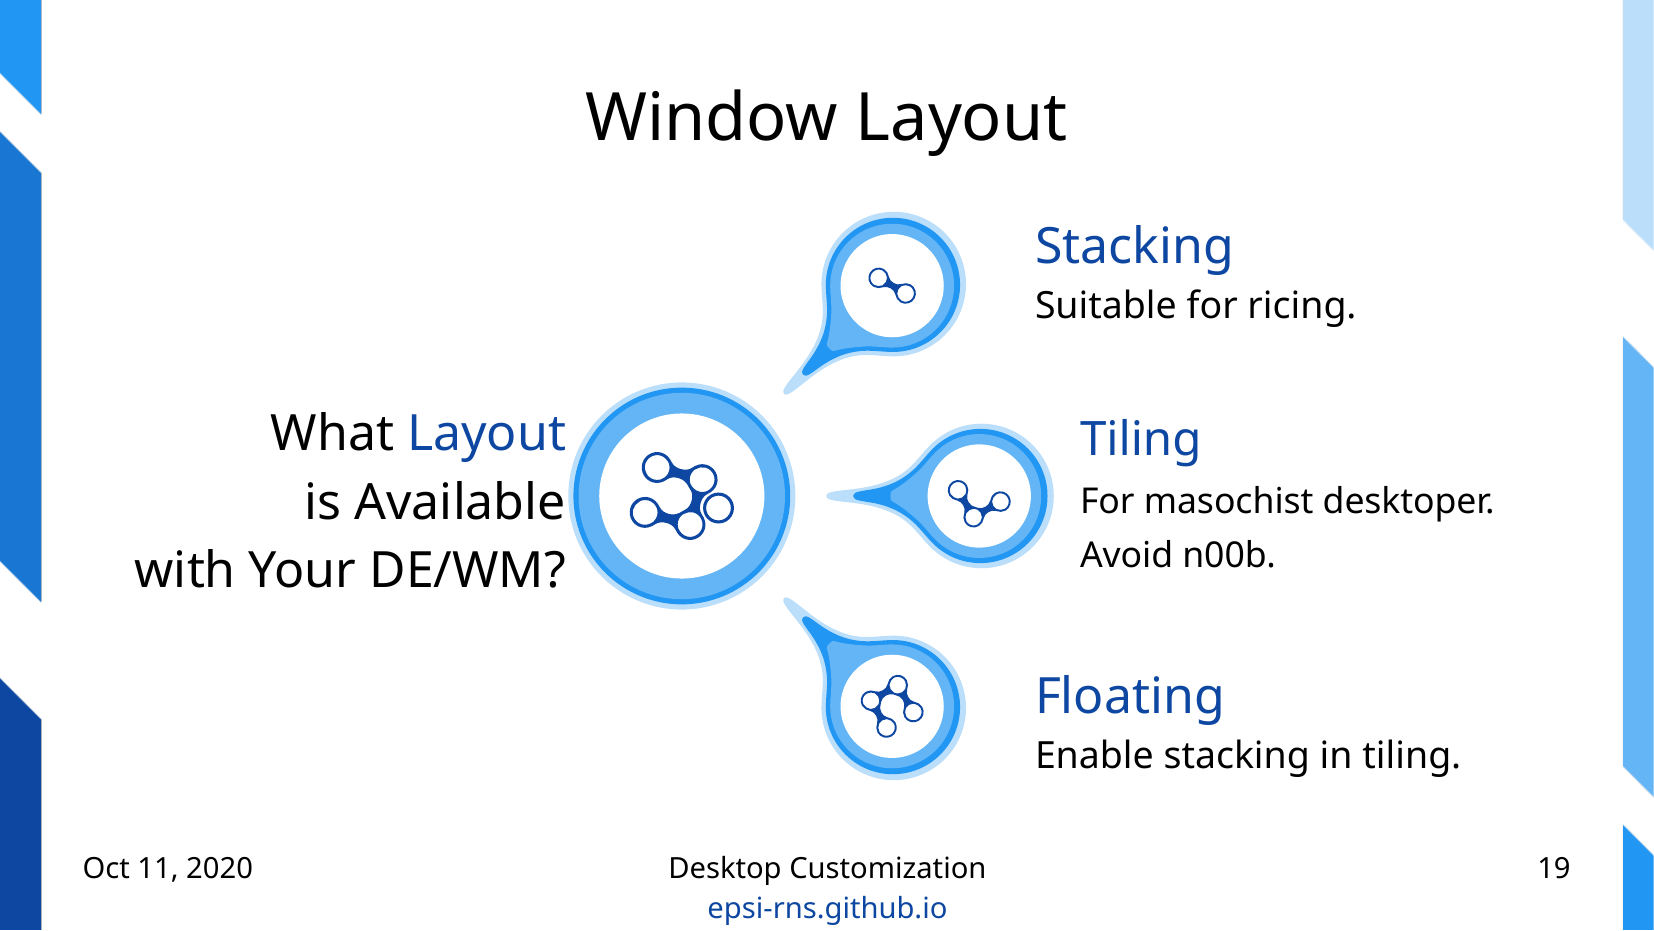

# Window Layout
Stacking
Suitable for ricing.
What Layout
is Available
with Your DE/WM?
Tiling
For masochist desktoper.
Avoid n00b.
Floating
Enable stacking in tiling.
Oct 11, 2020
Desktop Customization
19